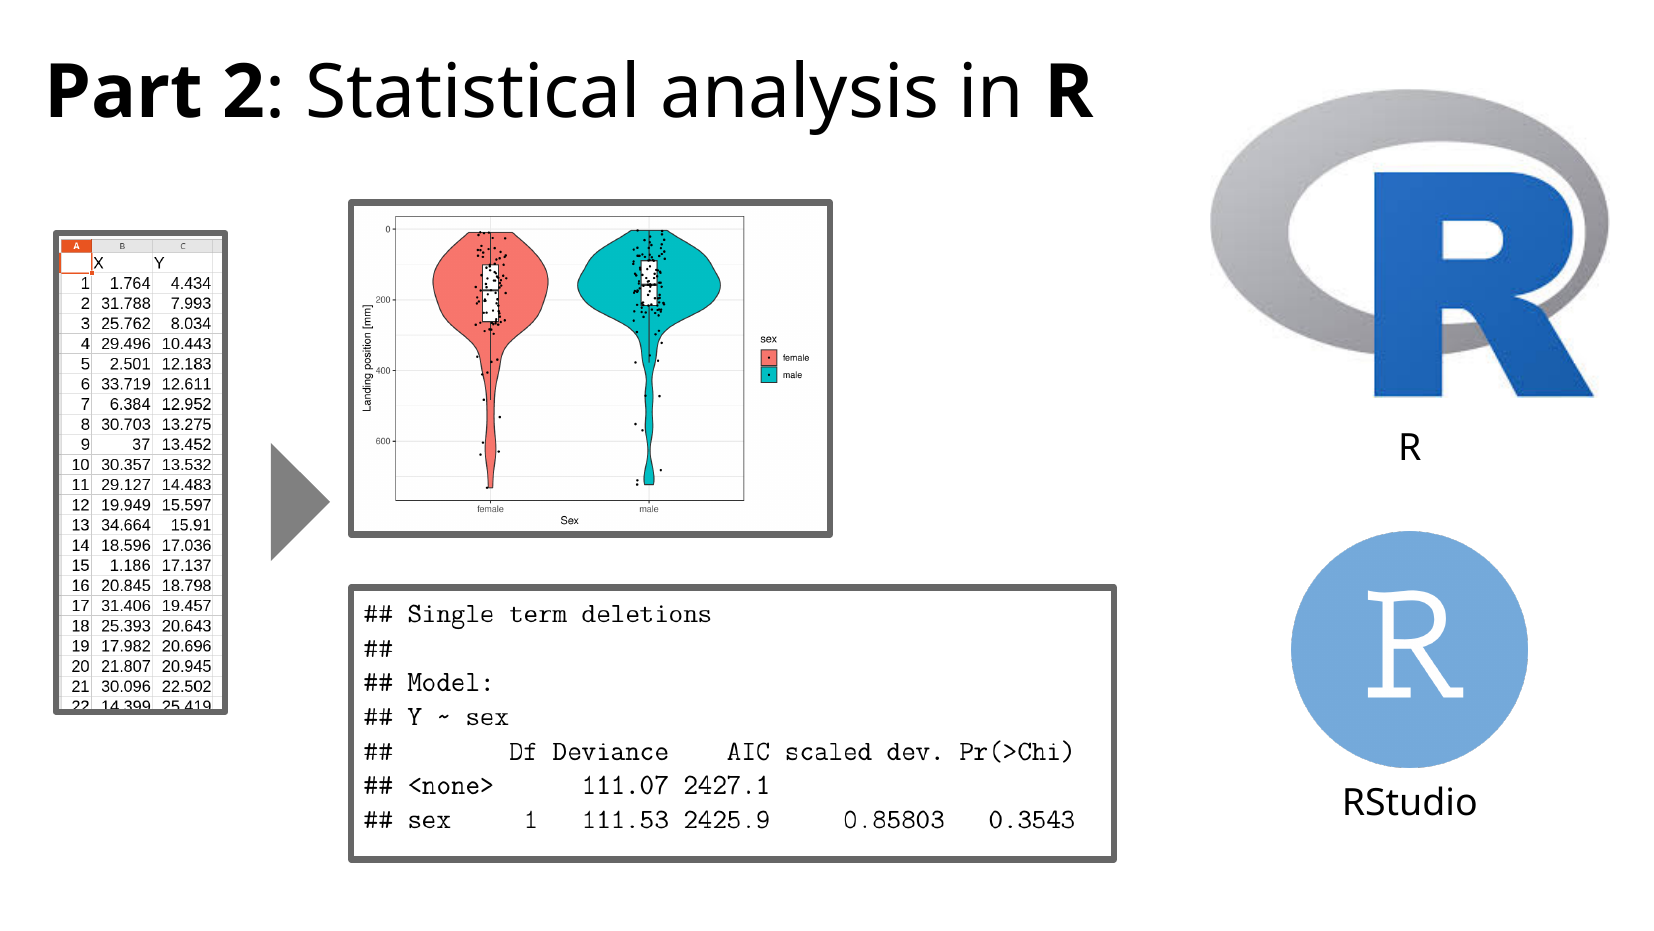

Part 2: Statistical analysis in R
R
RStudio